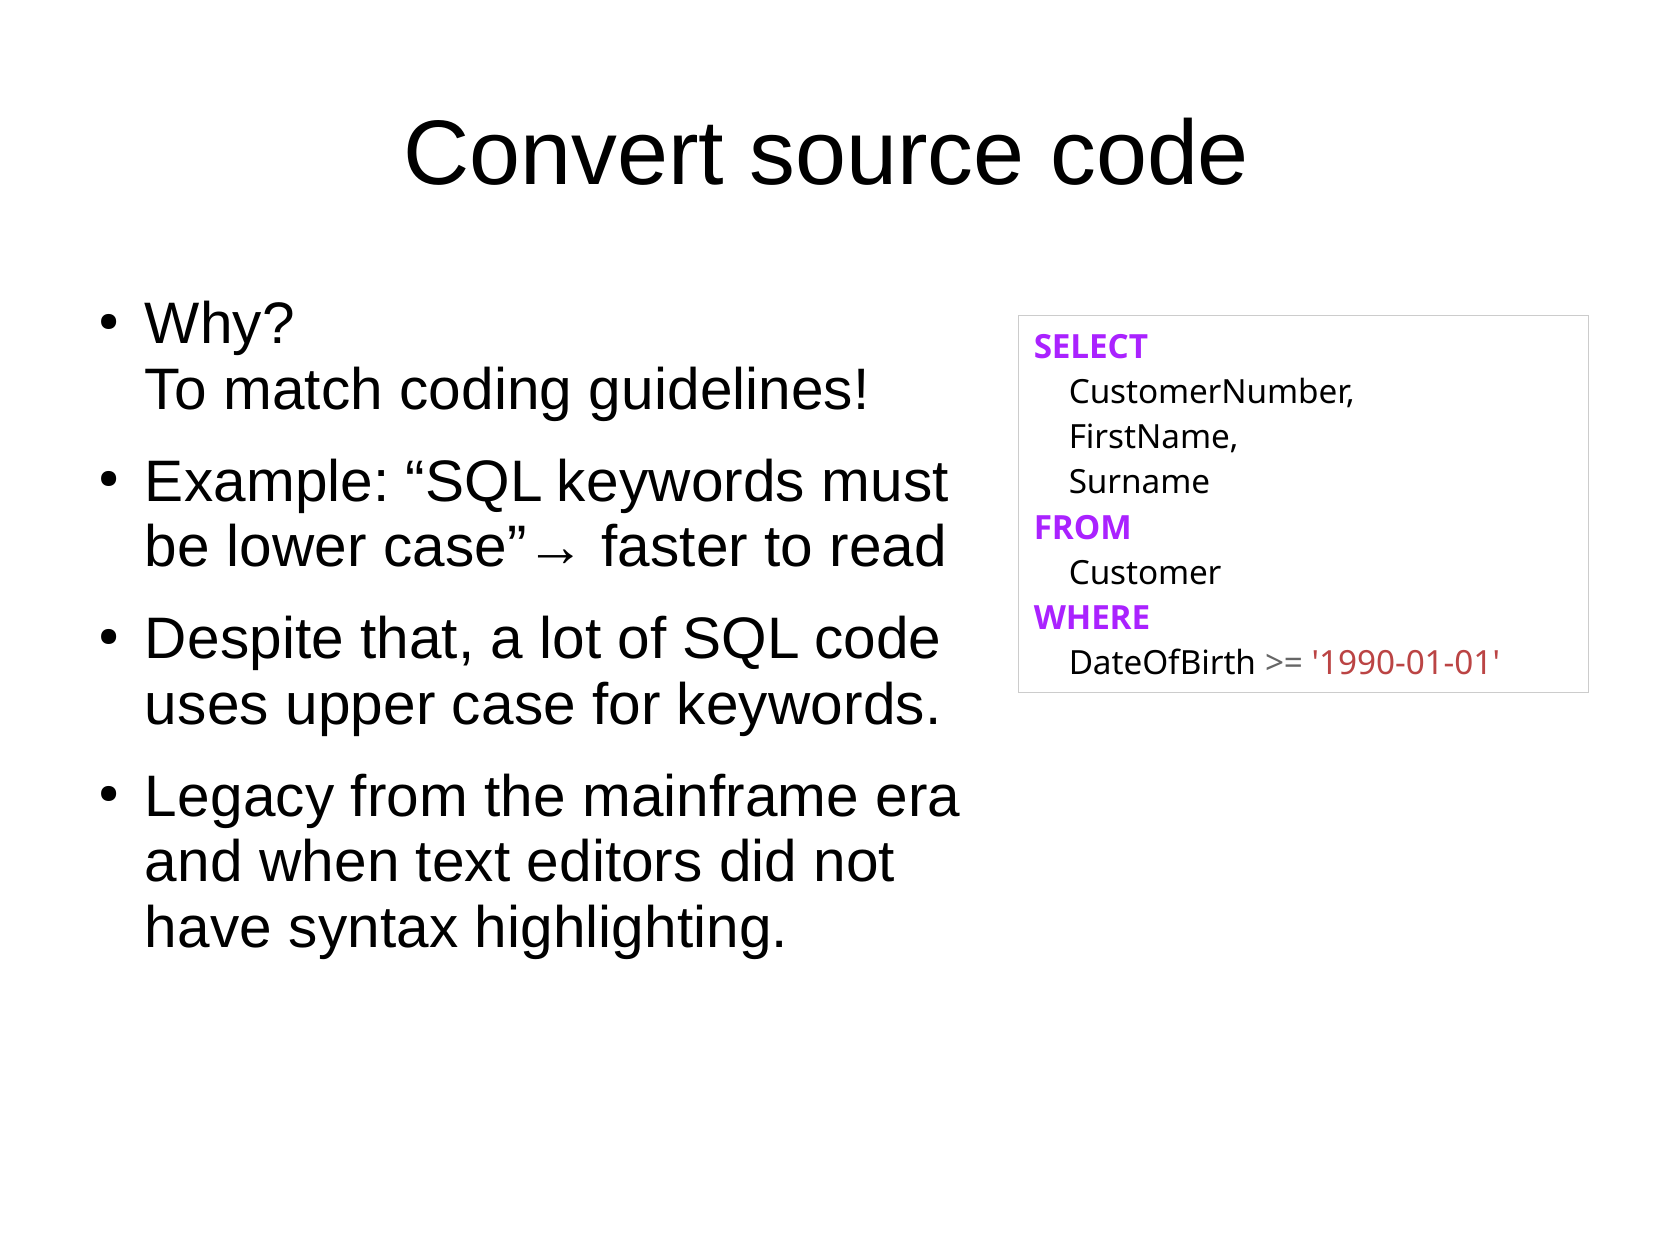

# Convert source code
Why?
To match coding guidelines!
Example: “SQL keywords must be lower case”→ faster to read
Despite that, a lot of SQL code uses upper case for keywords.
Legacy from the mainframe era and when text editors did not have syntax highlighting.
SELECT
 CustomerNumber,
 FirstName,
 Surname
FROM
 Customer
WHERE
 DateOfBirth >= '1990-01-01'